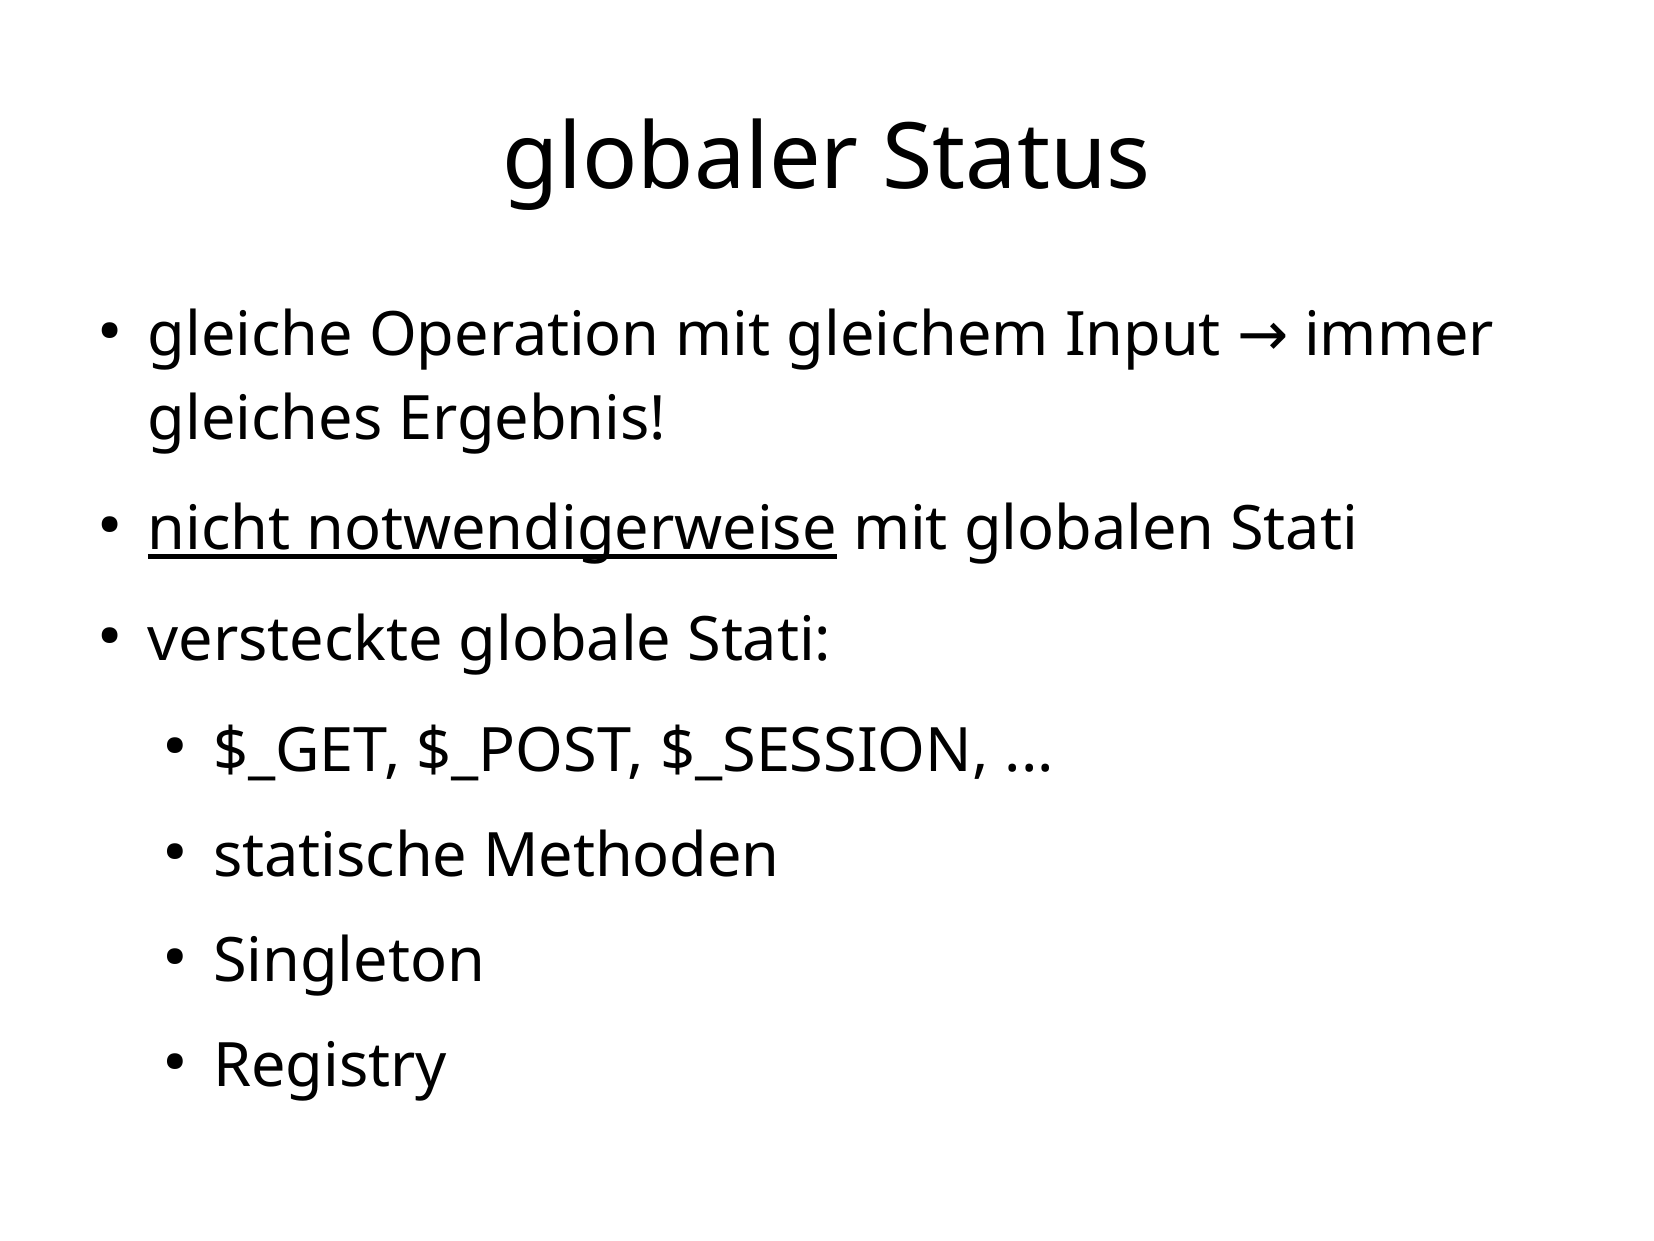

# globaler Status
gleiche Operation mit gleichem Input → immer gleiches Ergebnis!
nicht notwendigerweise mit globalen Stati
versteckte globale Stati:
$_GET, $_POST, $_SESSION, ...
statische Methoden
Singleton
Registry